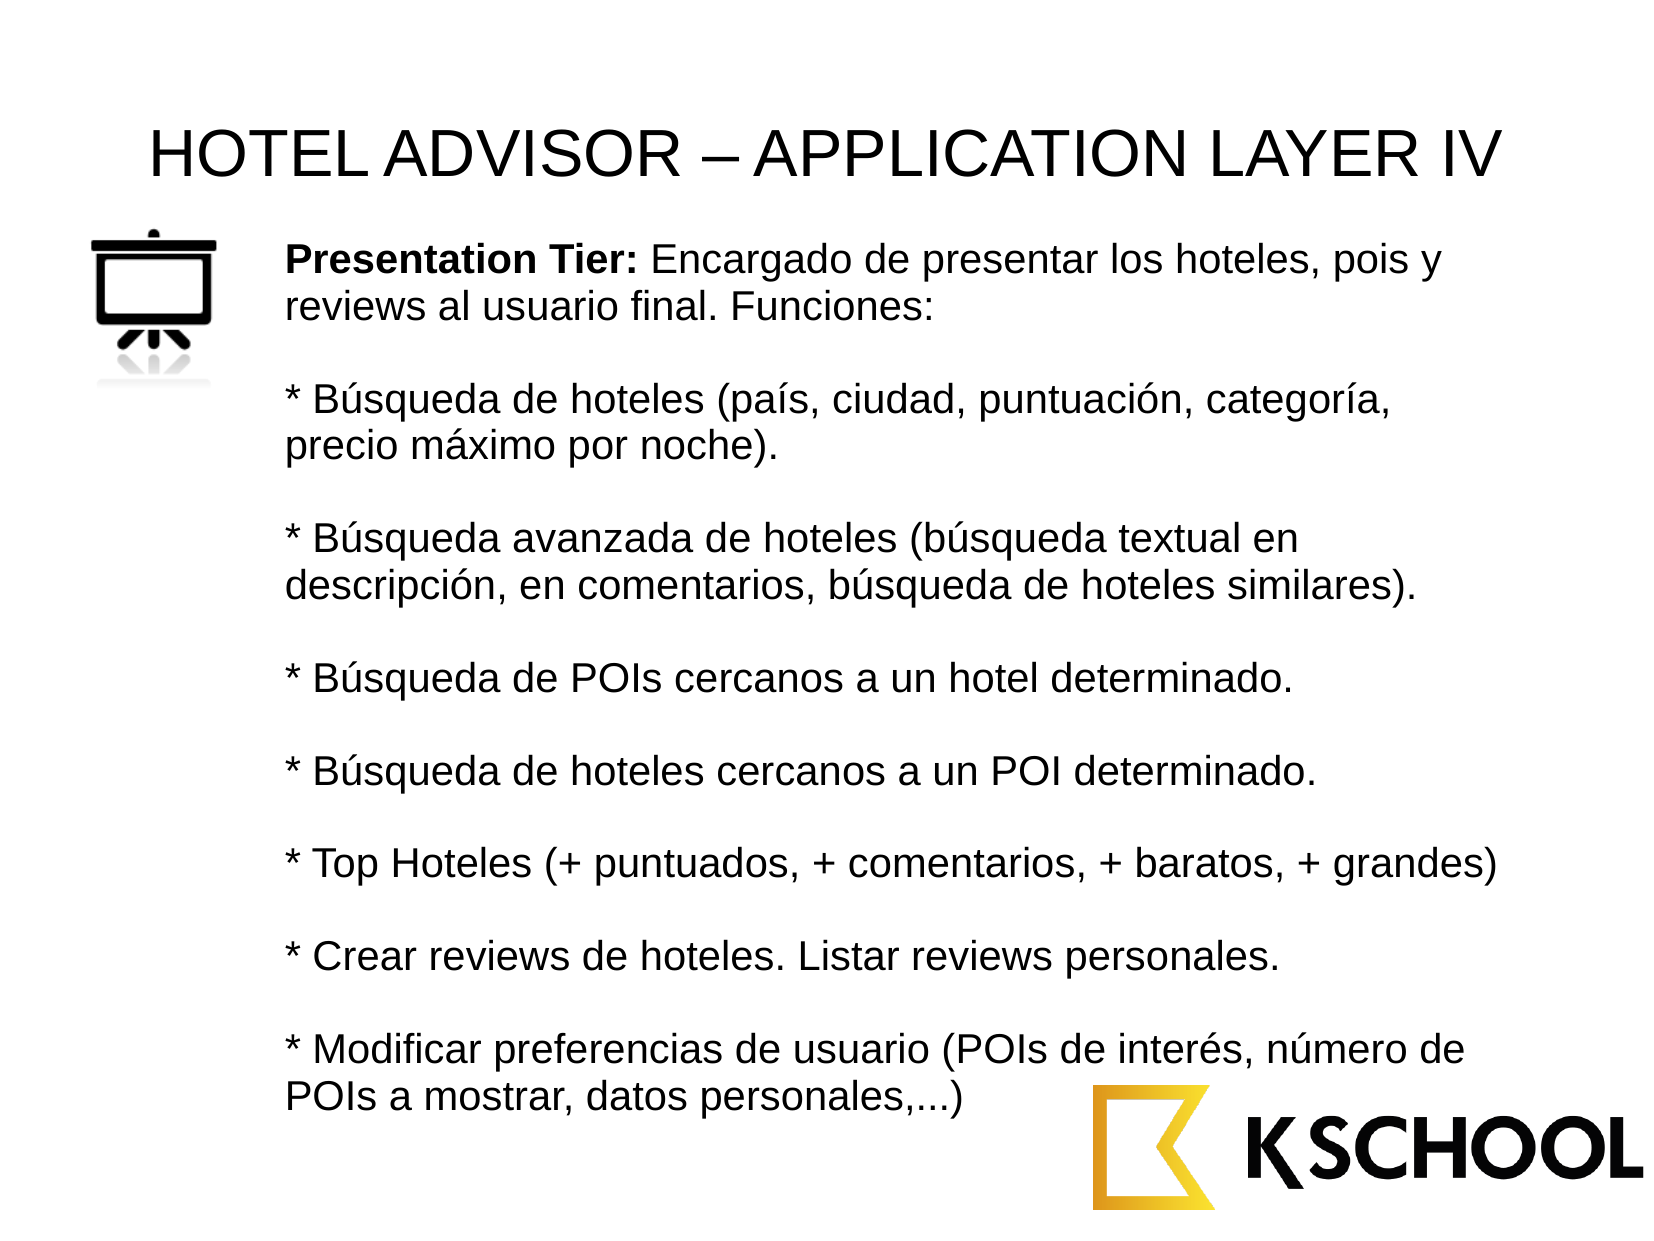

# HOTEL ADVISOR – APPLICATION LAYER IV
Presentation Tier: Encargado de presentar los hoteles, pois y reviews al usuario final. Funciones:
* Búsqueda de hoteles (país, ciudad, puntuación, categoría, precio máximo por noche).
* Búsqueda avanzada de hoteles (búsqueda textual en descripción, en comentarios, búsqueda de hoteles similares).
* Búsqueda de POIs cercanos a un hotel determinado.
* Búsqueda de hoteles cercanos a un POI determinado.
* Top Hoteles (+ puntuados, + comentarios, + baratos, + grandes)
* Crear reviews de hoteles. Listar reviews personales.
* Modificar preferencias de usuario (POIs de interés, número de POIs a mostrar, datos personales,...)